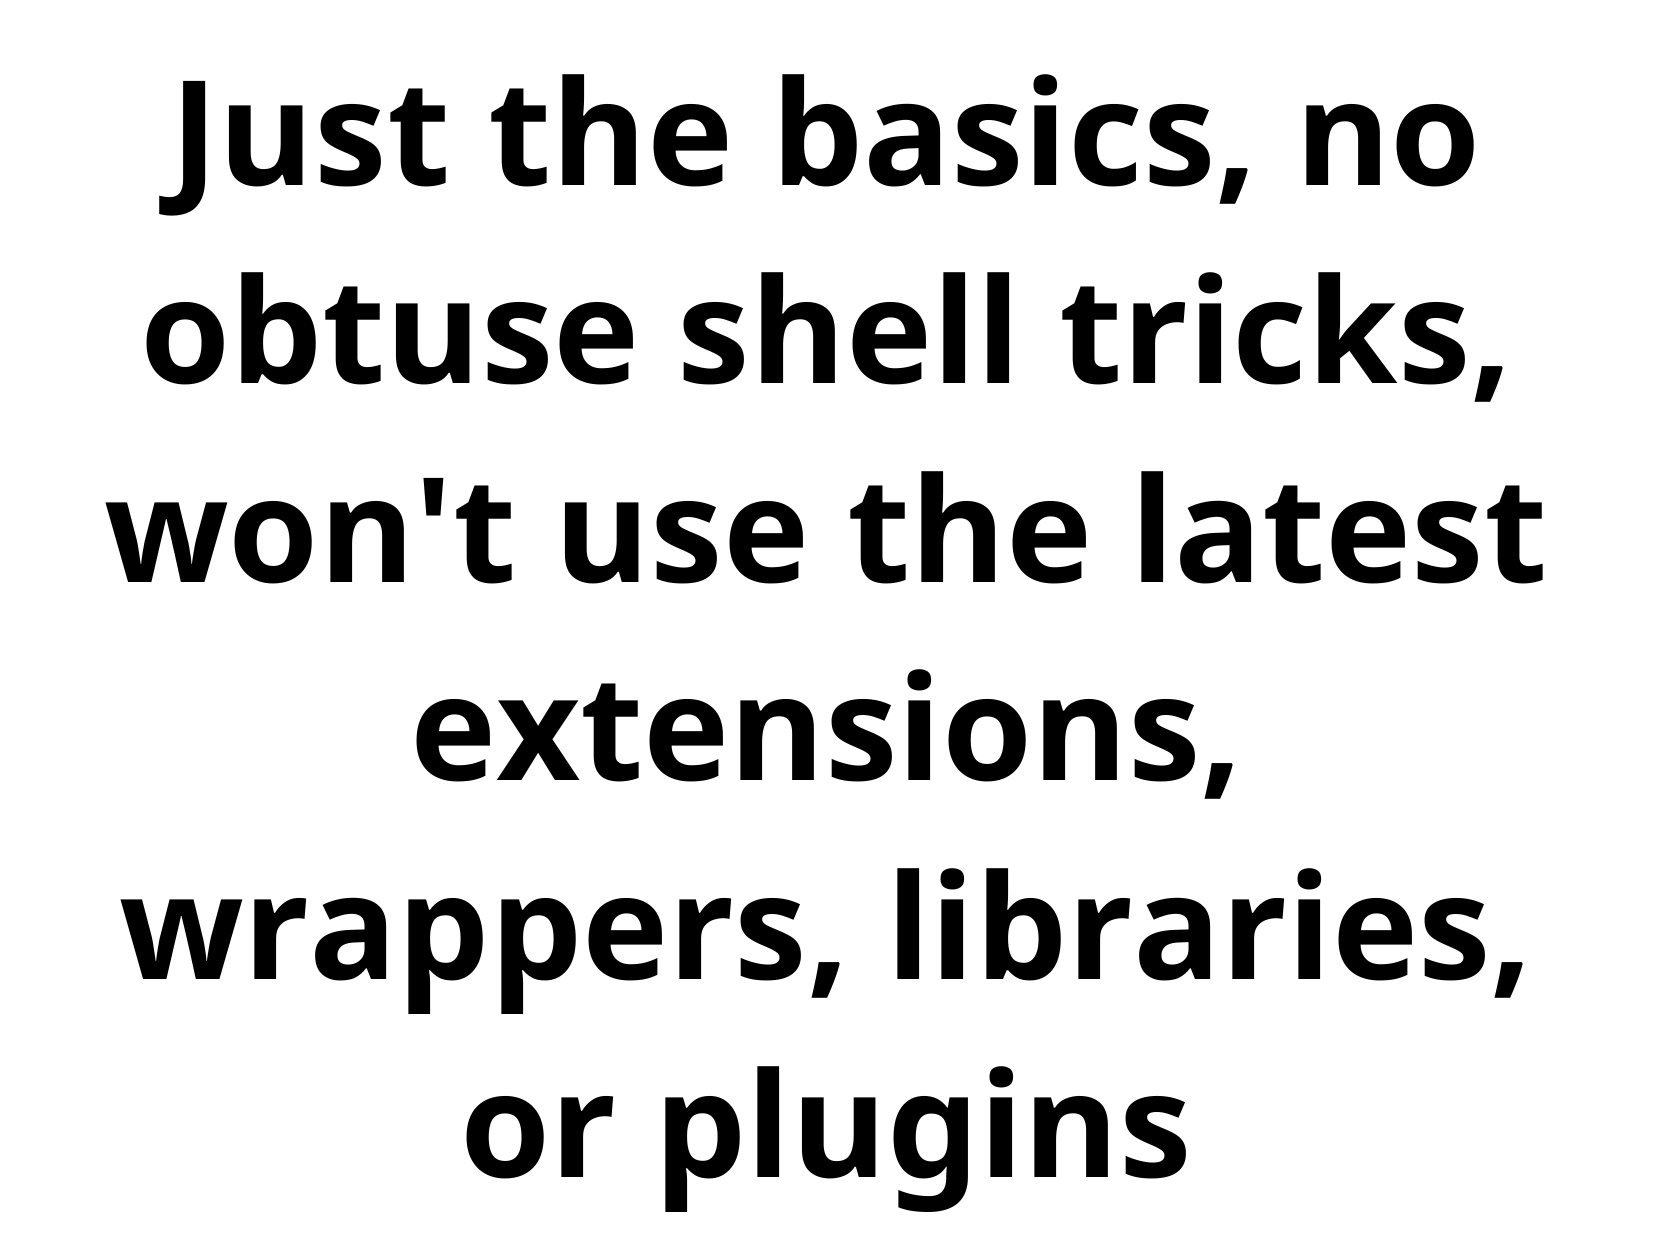

# Just the basics, no obtuse shell tricks, won't use the latest extensions, wrappers, libraries, or plugins